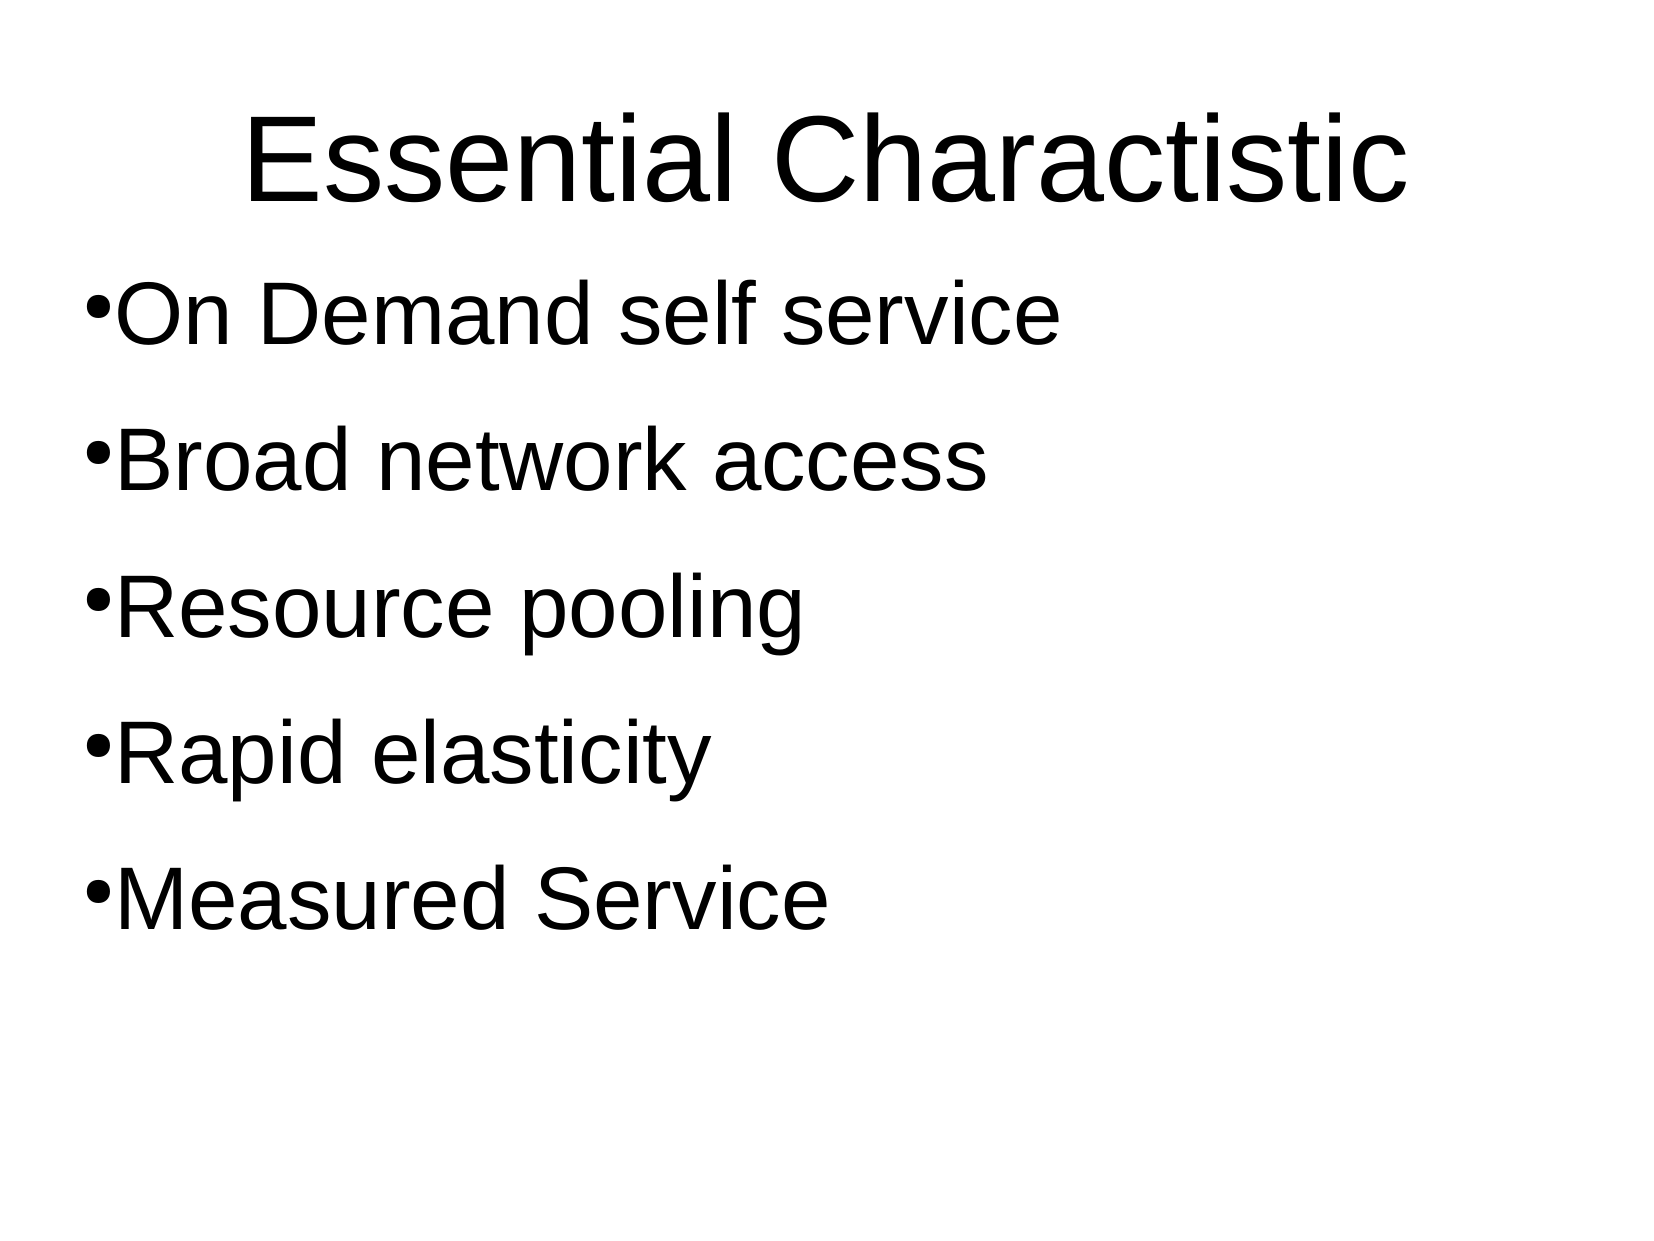

# Essential Charactistic
On Demand self service
Broad network access
Resource pooling
Rapid elasticity
Measured Service